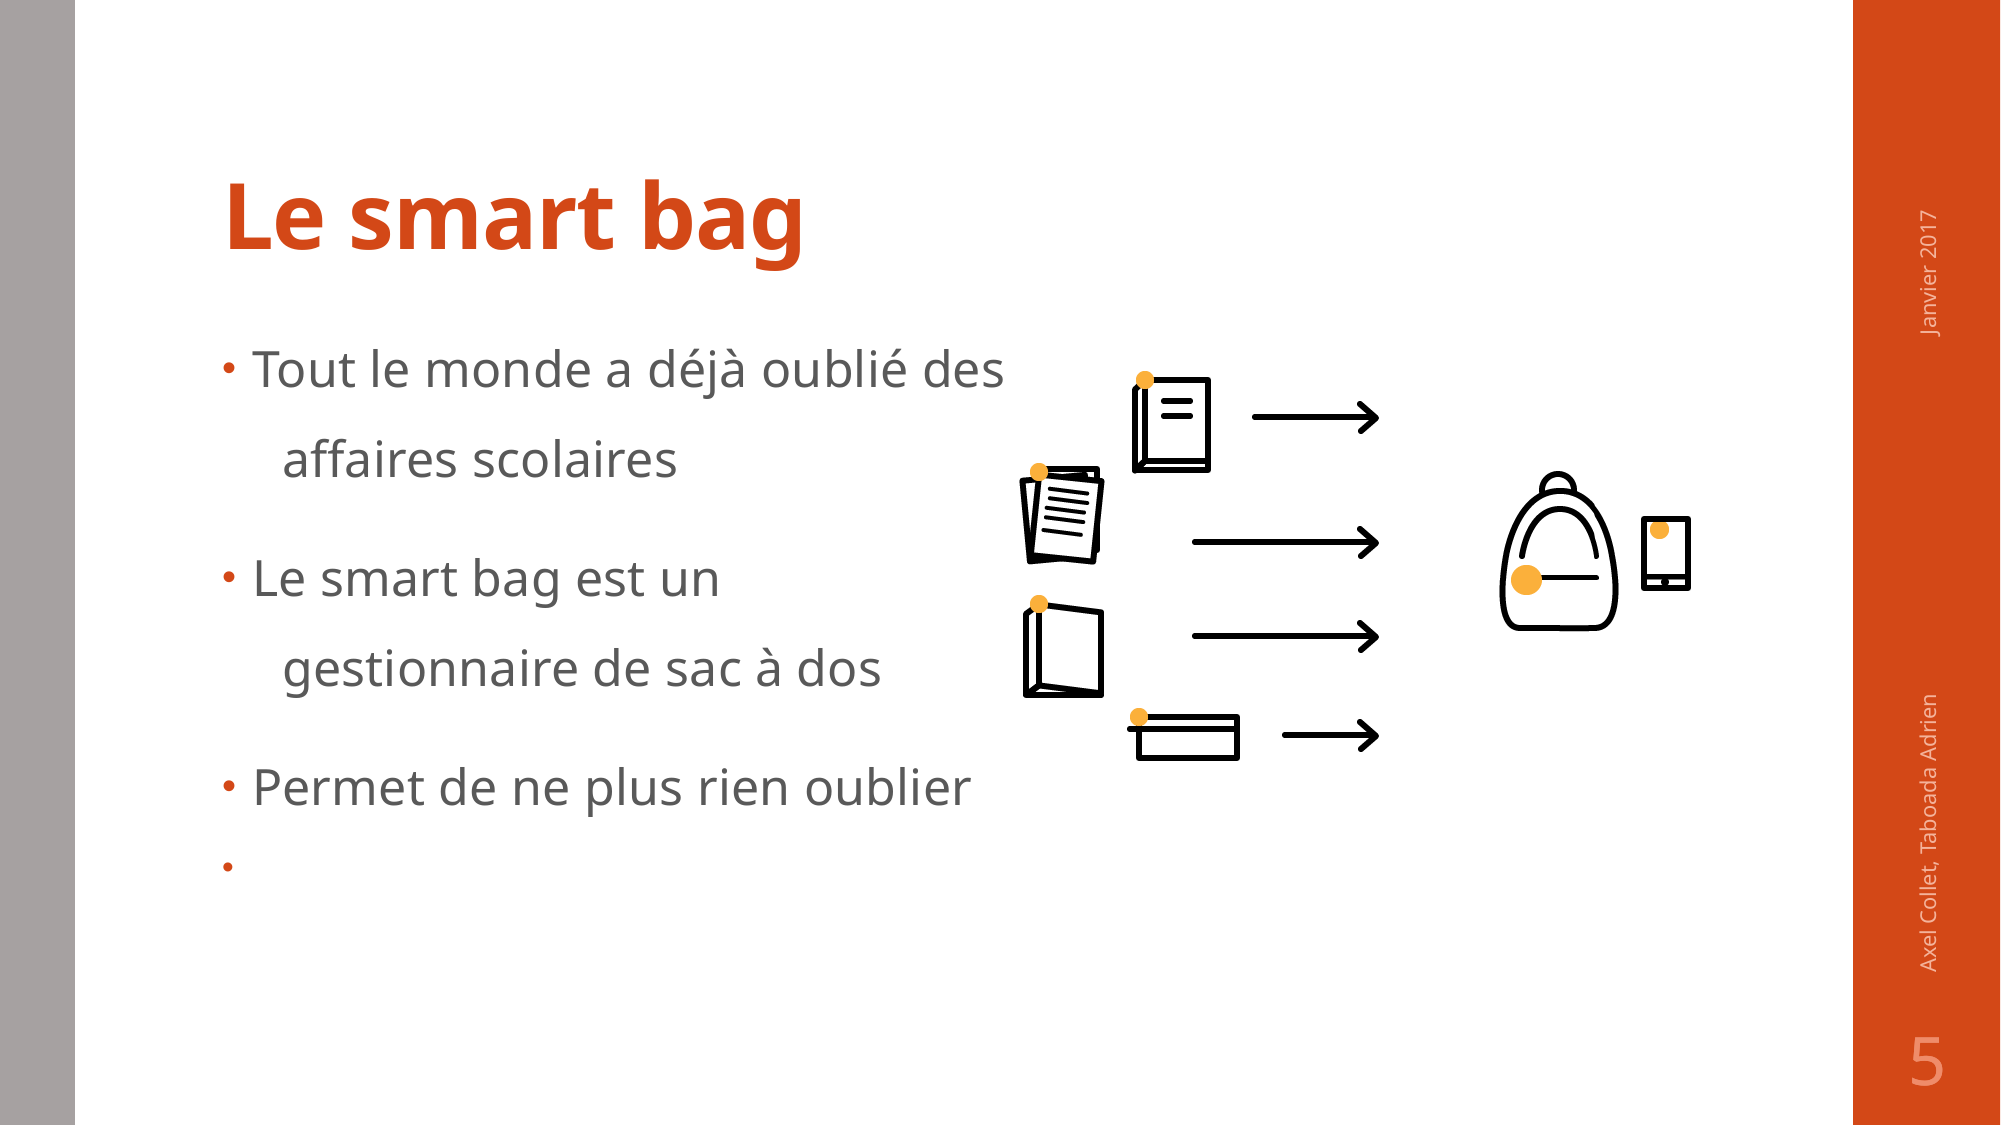

# Le smart bag
Janvier 2017
Tout le monde a déjà oublié des affaires scolaires
Le smart bag est un gestionnaire de sac à dos
Permet de ne plus rien oublier
Axel Collet, Taboada Adrien